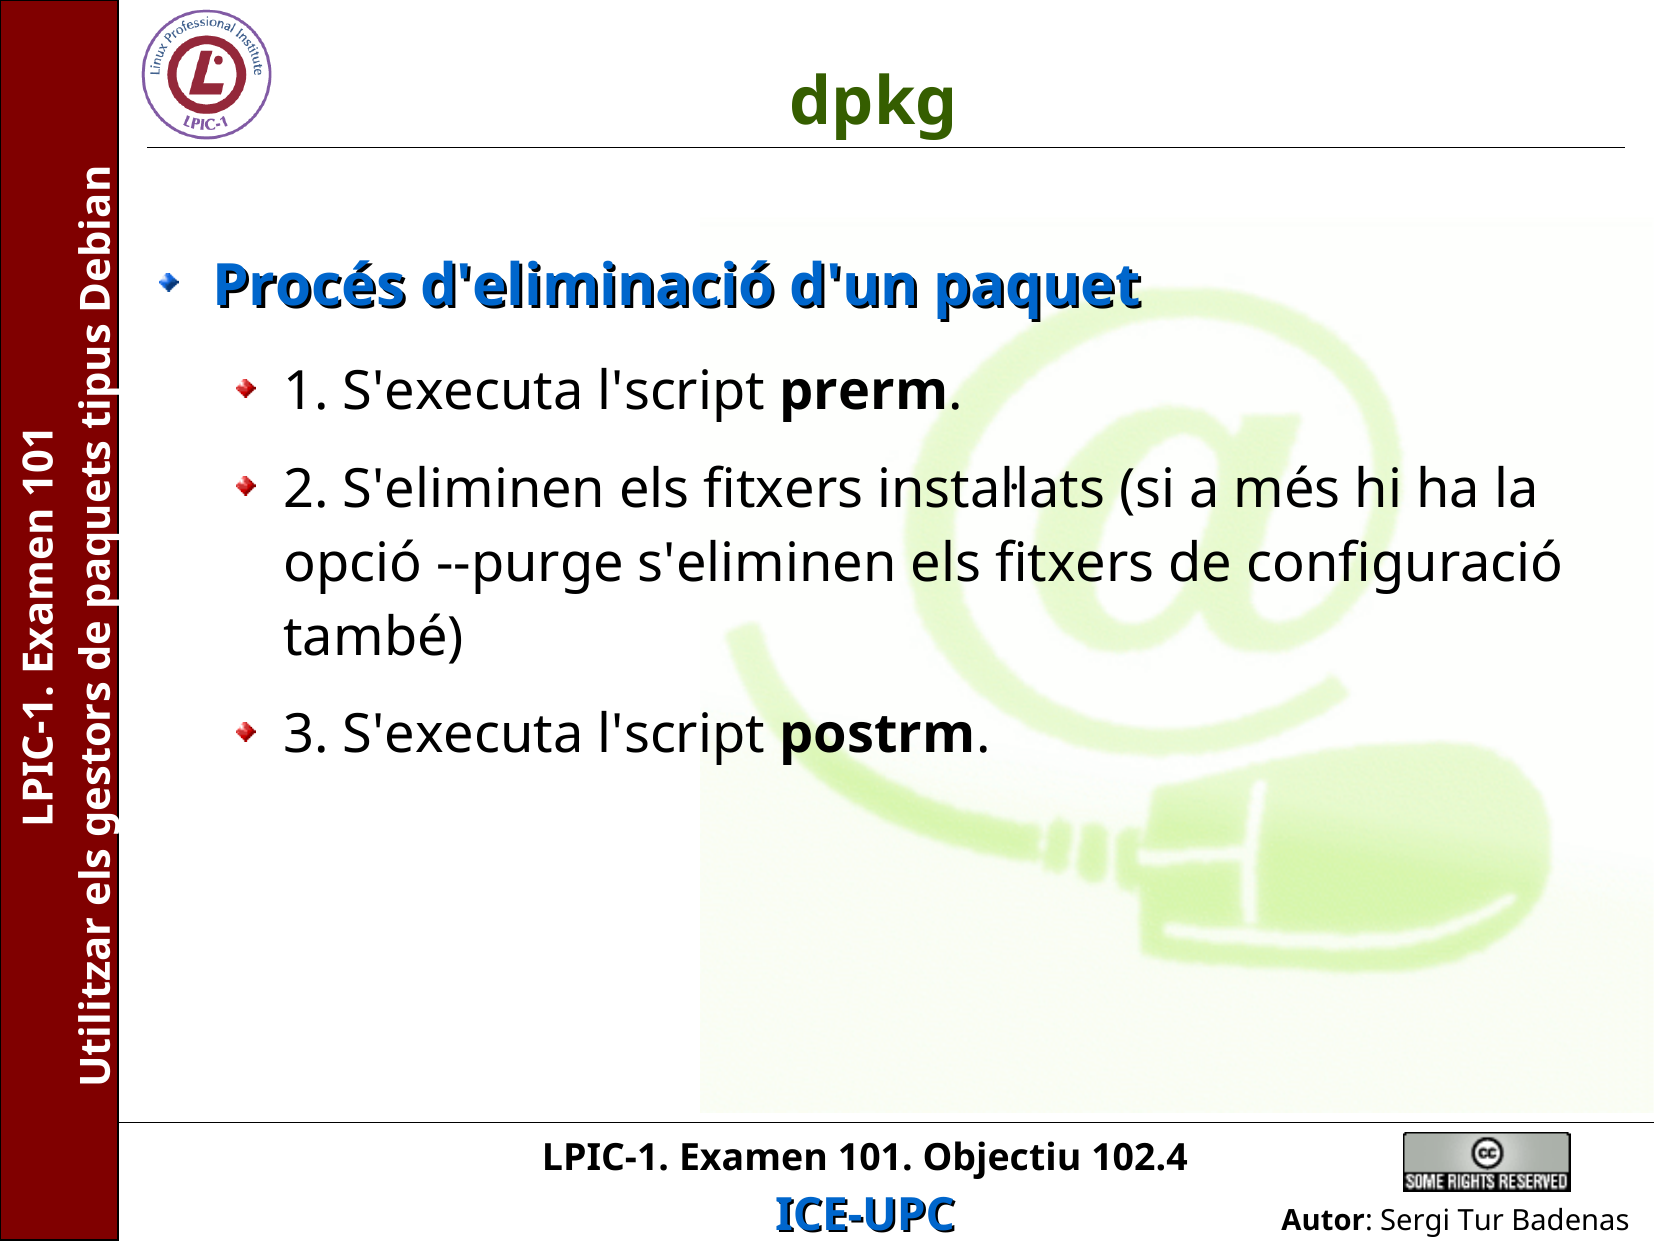

# dpkg
Procés d'eliminació d'un paquet
1. S'executa l'script prerm.
2. S'eliminen els fitxers instal·lats (si a més hi ha la opció --purge s'eliminen els fitxers de configuració també)
3. S'executa l'script postrm.